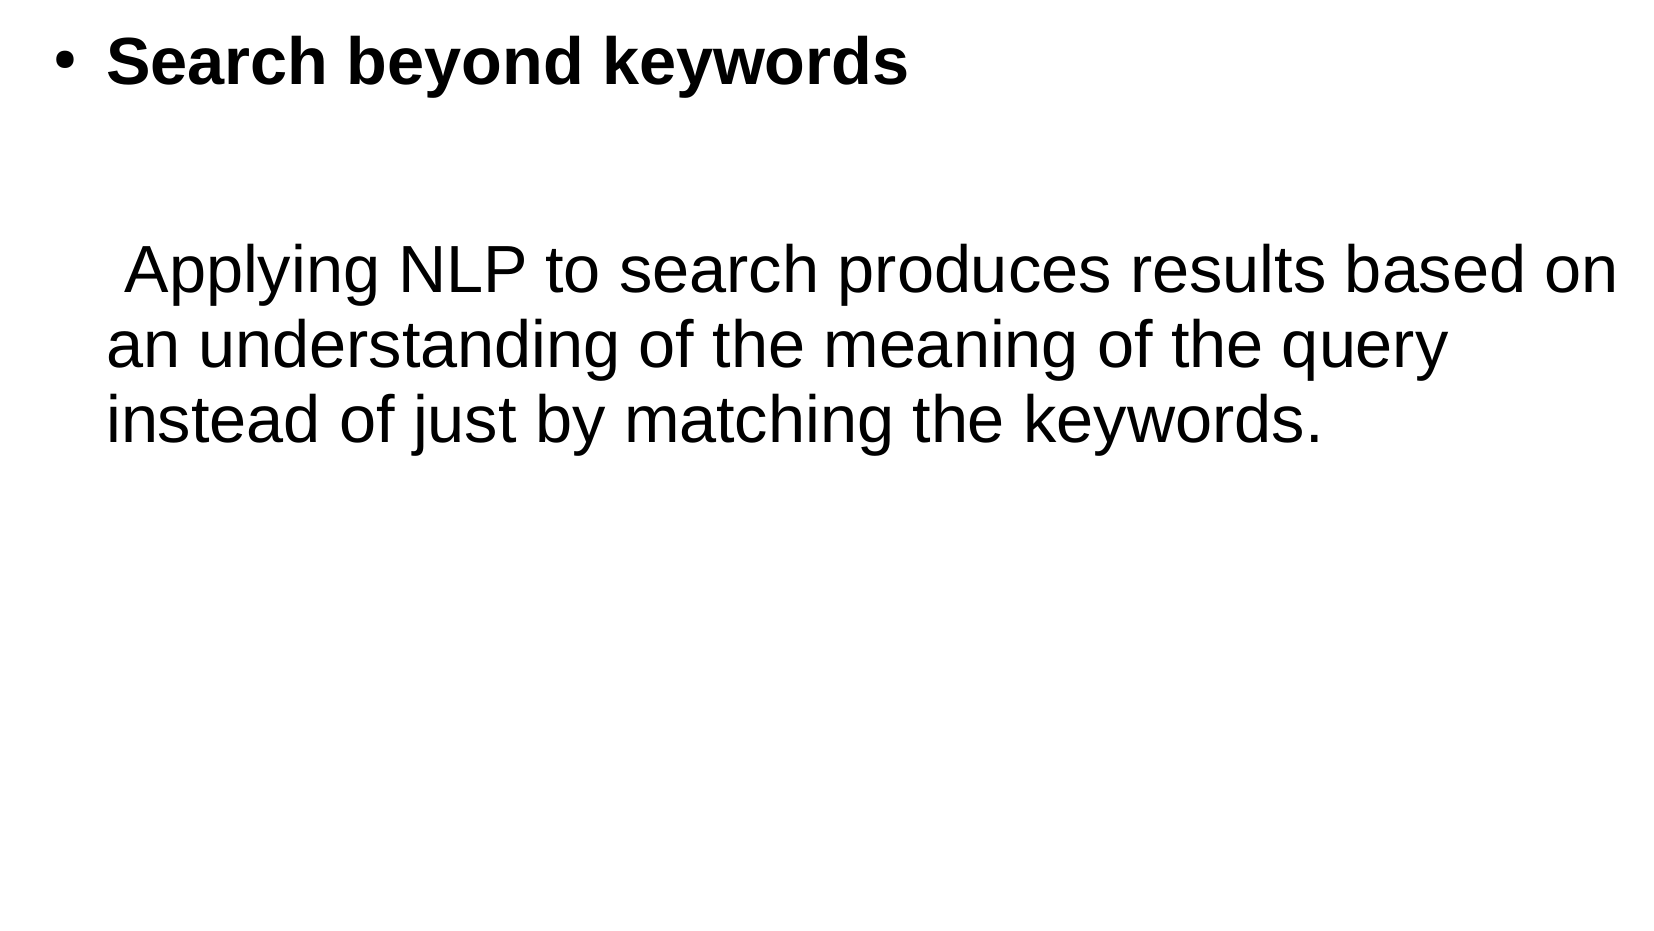

# Search beyond keywords
 Applying NLP to search produces results based on an understanding of the meaning of the query instead of just by matching the keywords.